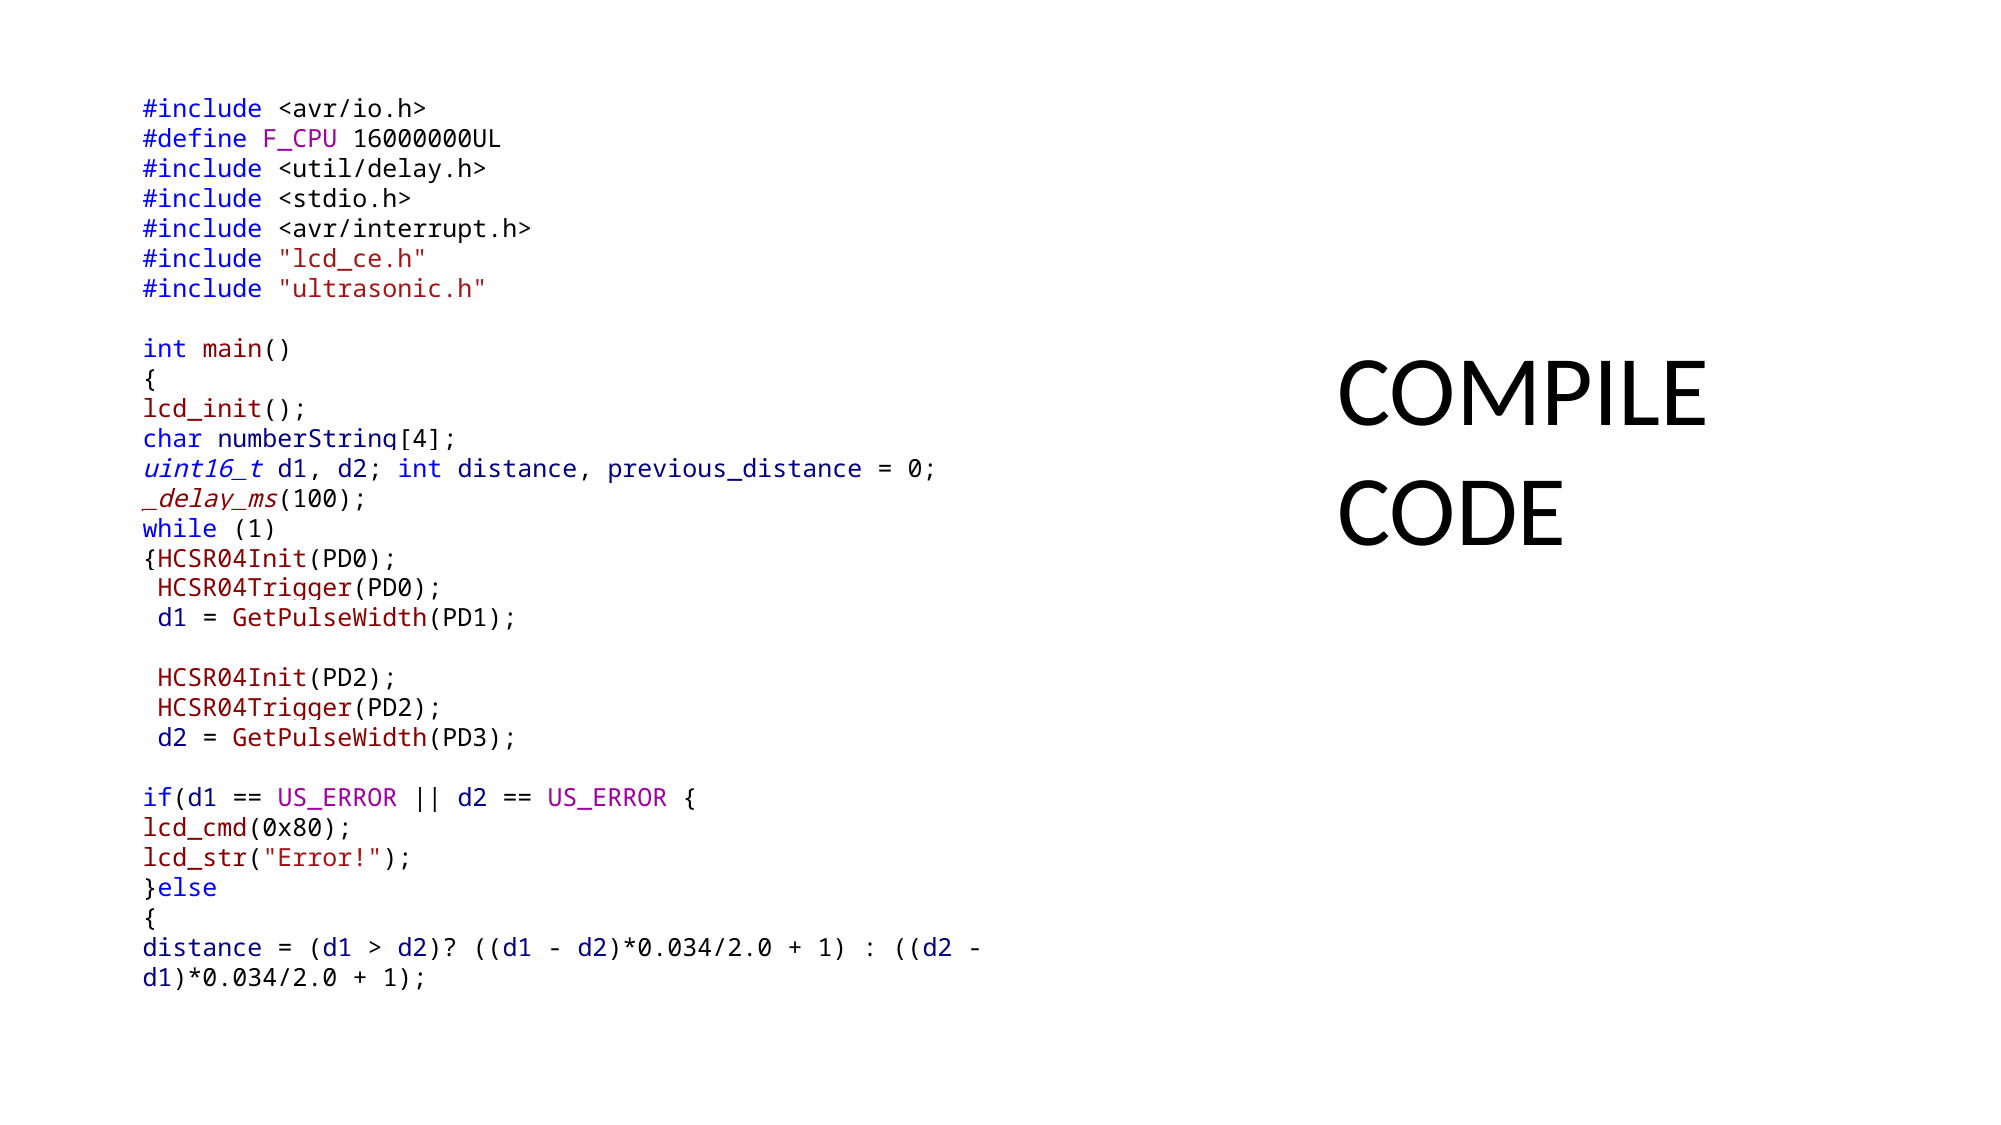

#include <avr/io.h>
#define F_CPU 16000000UL
#include <util/delay.h>
#include <stdio.h>
#include <avr/interrupt.h>
#include "lcd_ce.h"
#include "ultrasonic.h"
int main()
{
lcd_init();
char numberString[4];
uint16_t d1, d2; int distance, previous_distance = 0;
_delay_ms(100);
while (1)
{HCSR04Init(PD0);
 HCSR04Trigger(PD0);
 d1 = GetPulseWidth(PD1);
 HCSR04Init(PD2);
 HCSR04Trigger(PD2);
 d2 = GetPulseWidth(PD3);
if(d1 == US_ERROR || d2 == US_ERROR {
lcd_cmd(0x80);
lcd_str("Error!");
}else
{
distance = (d1 > d2)? ((d1 - d2)*0.034/2.0 + 1) : ((d2 - d1)*0.034/2.0 + 1);
COMPILE CODE